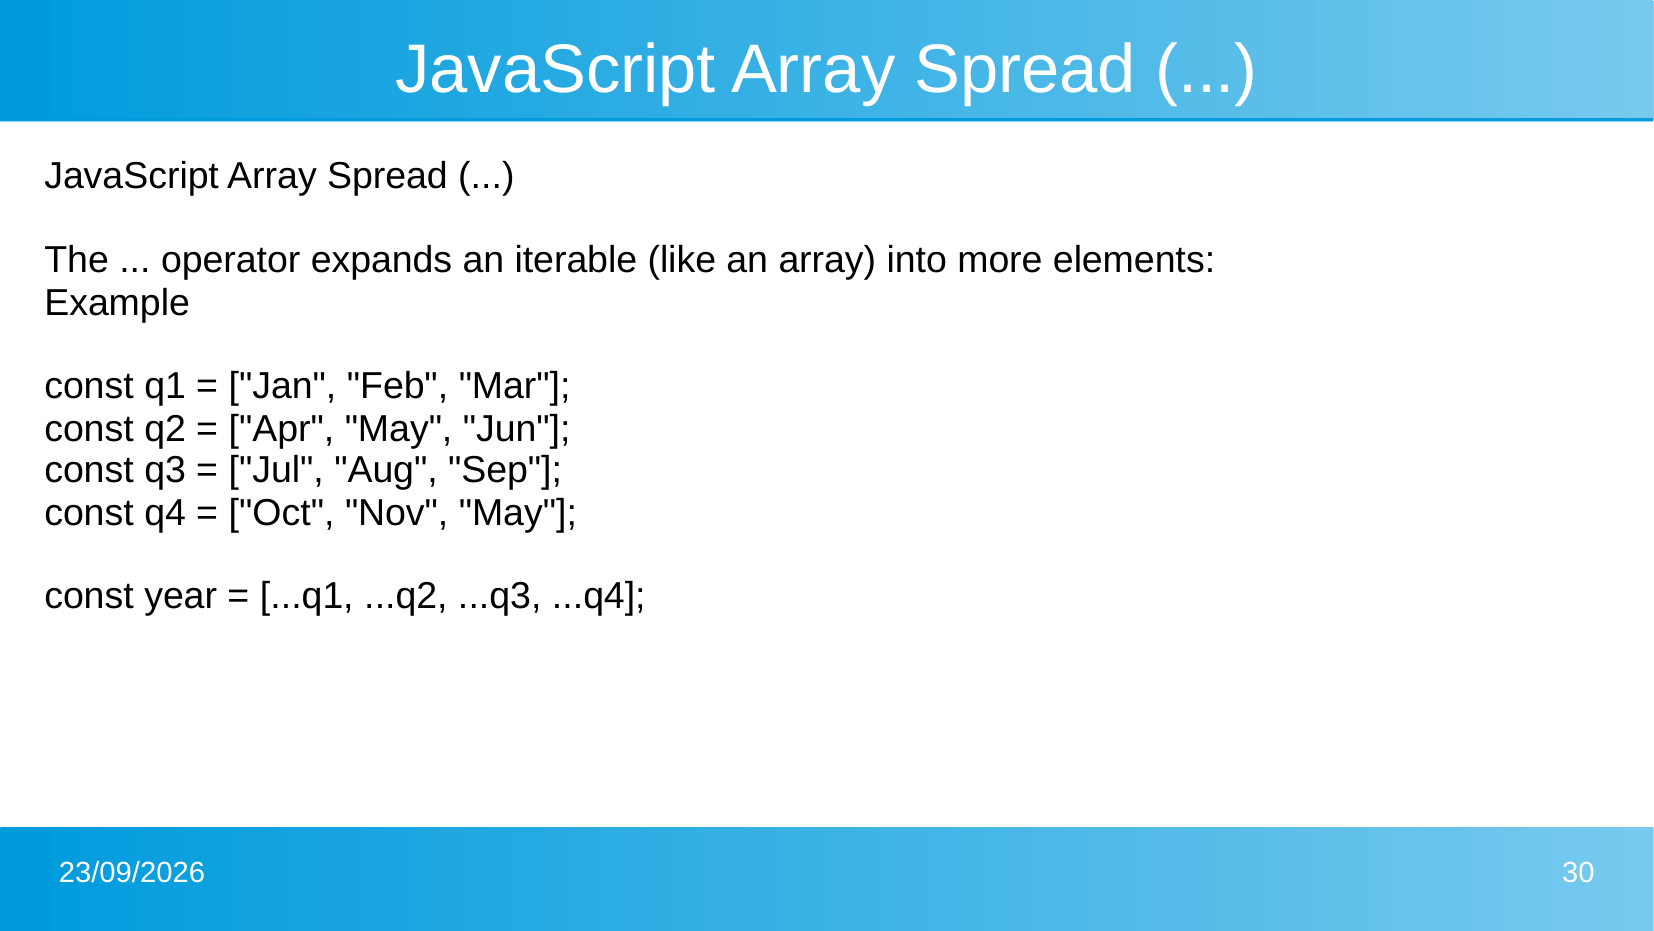

# JavaScript Array Spread (...)
JavaScript Array Spread (...)
The ... operator expands an iterable (like an array) into more elements:
Example
const q1 = ["Jan", "Feb", "Mar"];
const q2 = ["Apr", "May", "Jun"];
const q3 = ["Jul", "Aug", "Sep"];
const q4 = ["Oct", "Nov", "May"];
const year = [...q1, ...q2, ...q3, ...q4];
30